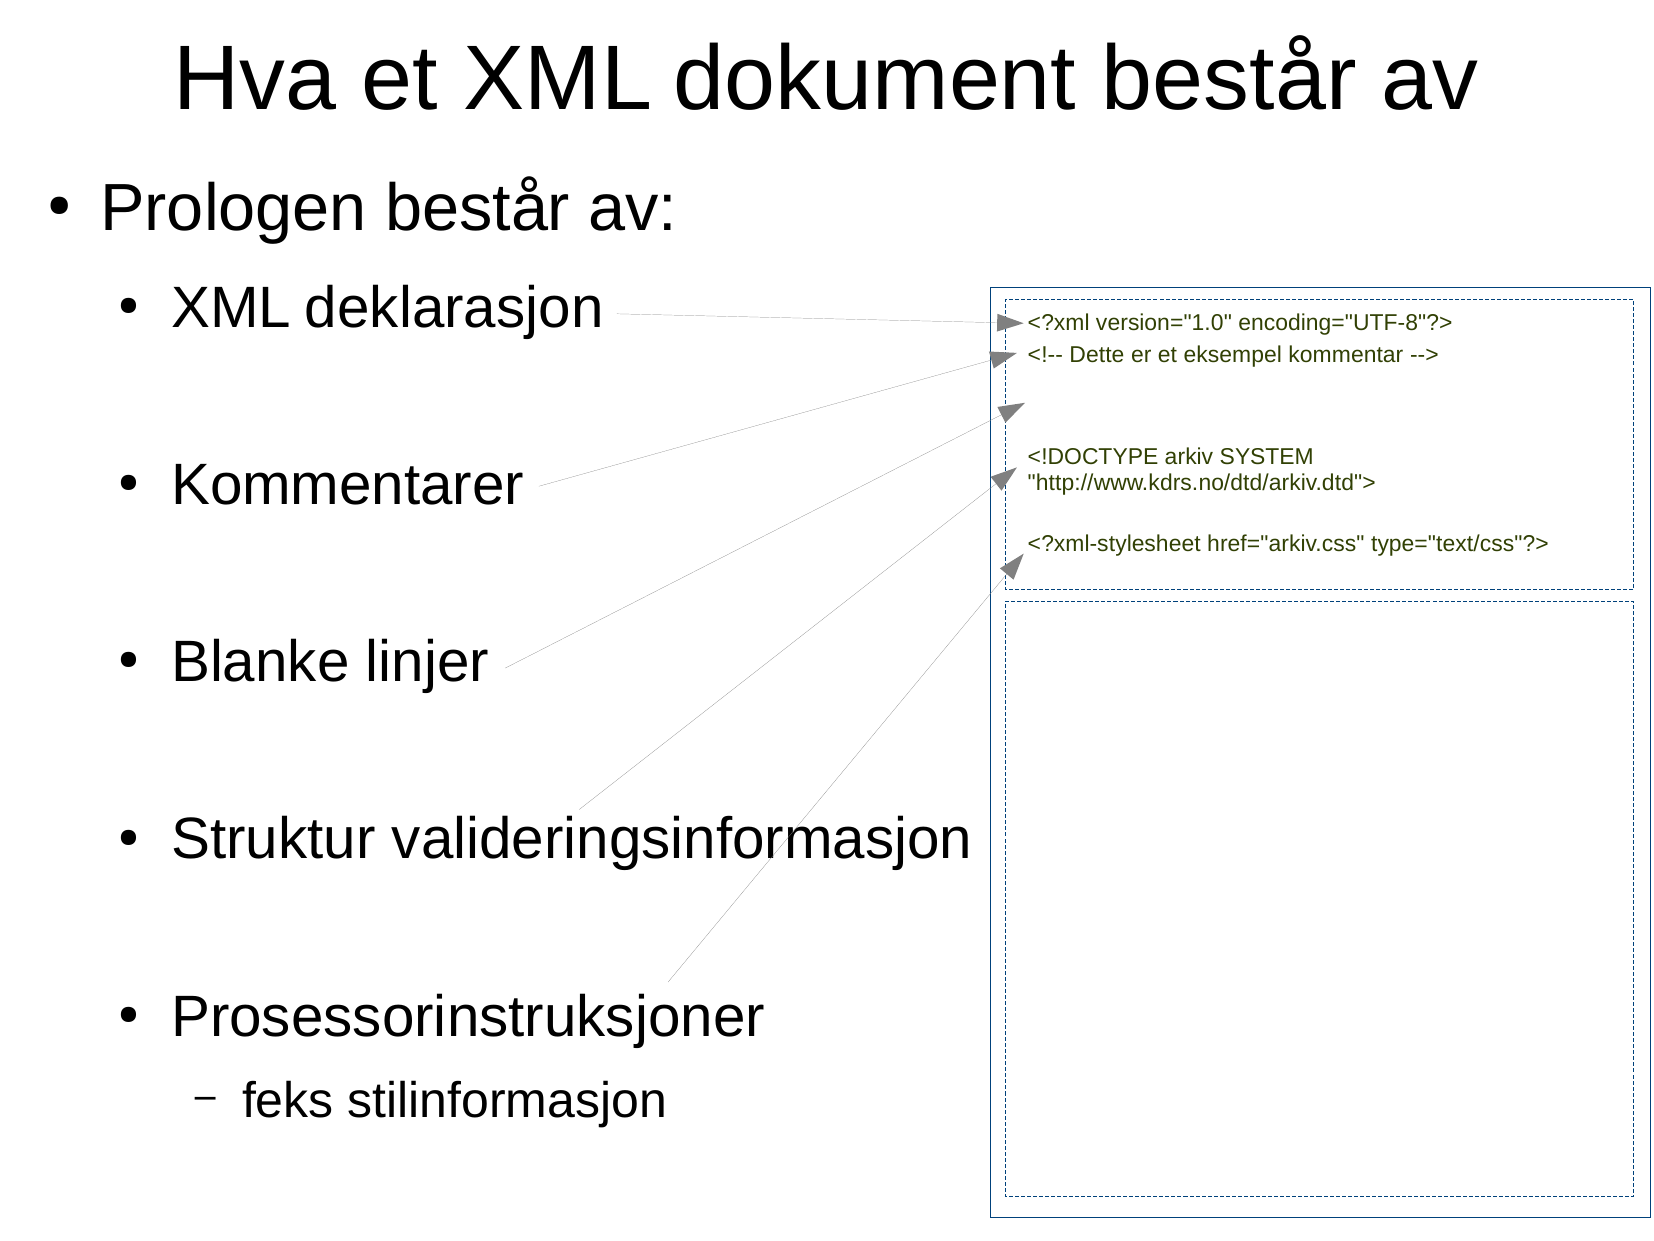

# Hva et XML dokument består av
Prologen består av:
XML deklarasjon
Kommentarer
Blanke linjer
Struktur valideringsinformasjon
Prosessorinstruksjoner
feks stilinformasjon
<?xml version="1.0" encoding="UTF-8"?>
<!-- Dette er et eksempel kommentar -->
<!DOCTYPE arkiv SYSTEM "http://www.kdrs.no/dtd/arkiv.dtd">
<?xml-stylesheet href="arkiv.css" type="text/css"?>